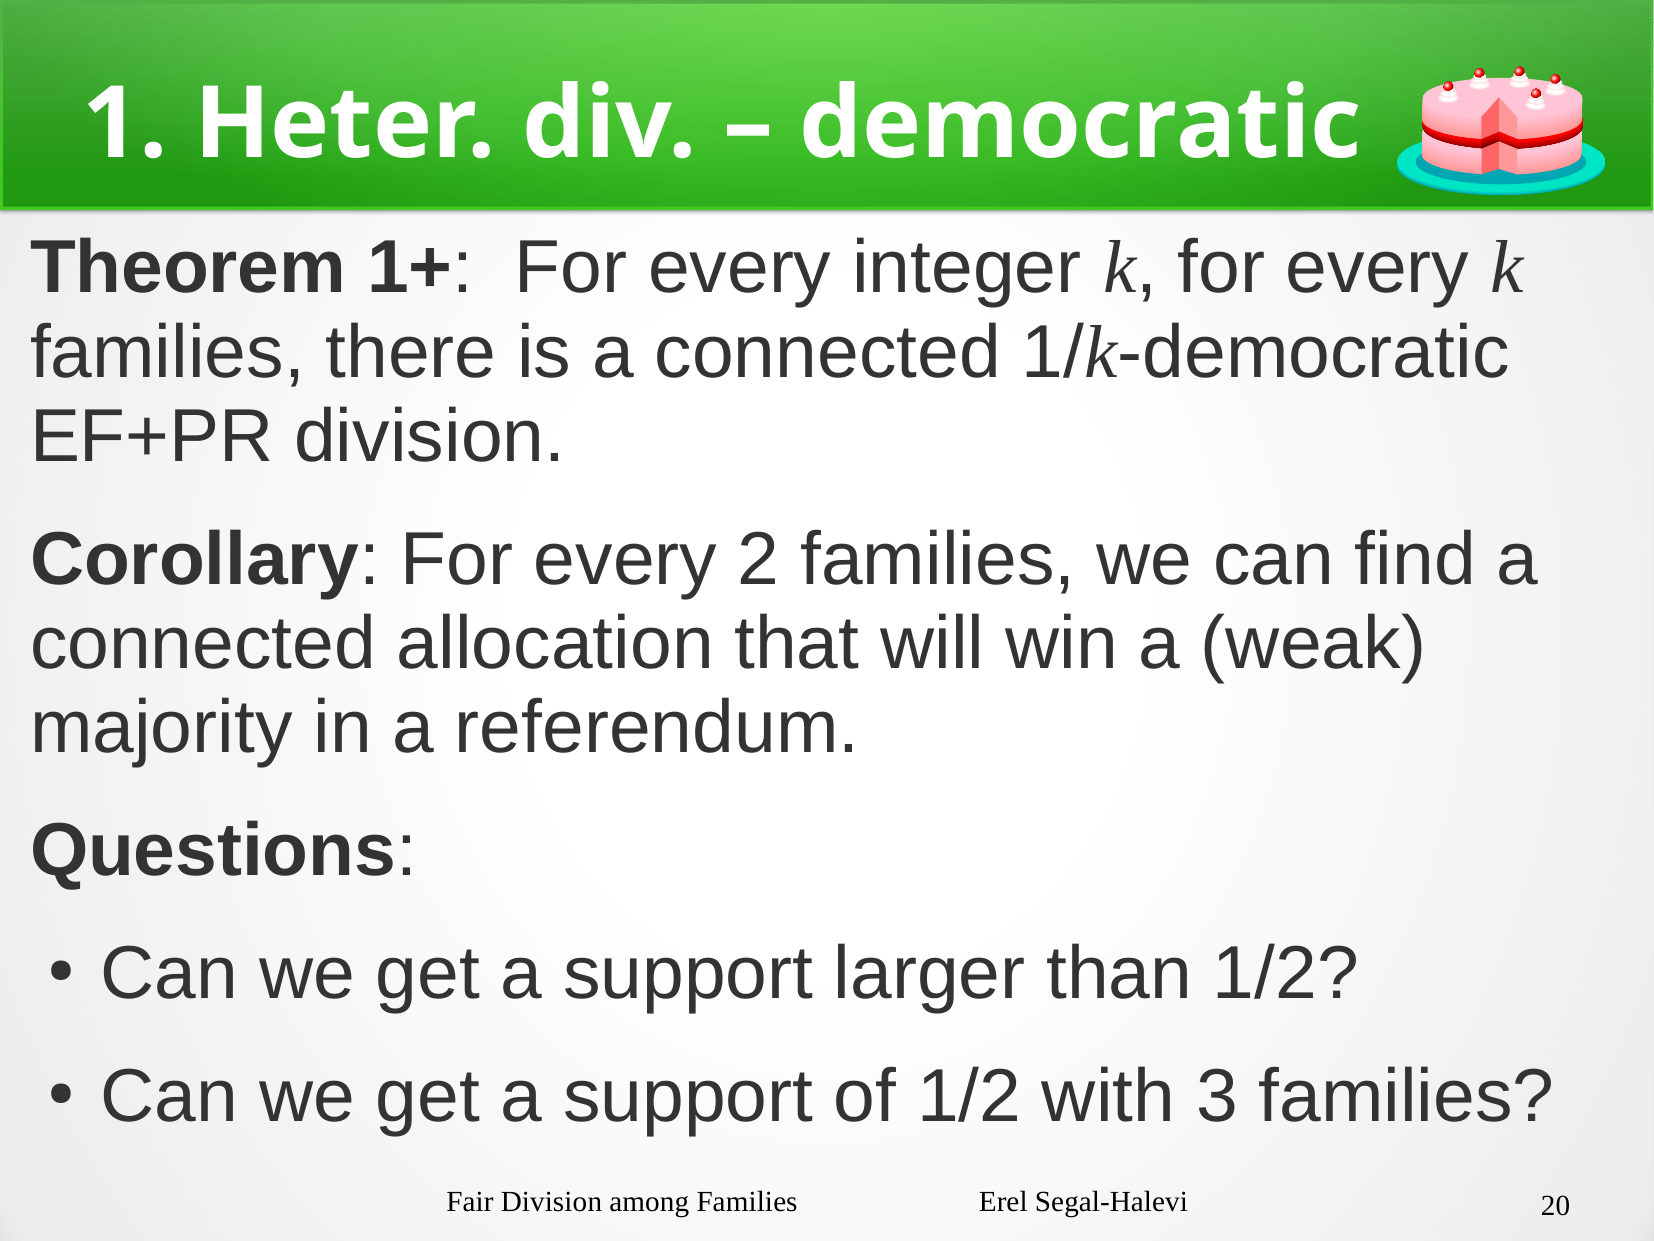

1. Heter. div. – democratic
# Theorem 1+: For every integer k, for every k families, there is a connected 1/k-democratic EF+PR division.
Corollary: For every 2 families, we can find a connected allocation that will win a (weak) majority in a referendum.
Questions:
Can we get a support larger than 1/2?
Can we get a support of 1/2 with 3 families?
Fair Division among Families Erel Segal-Halevi
20